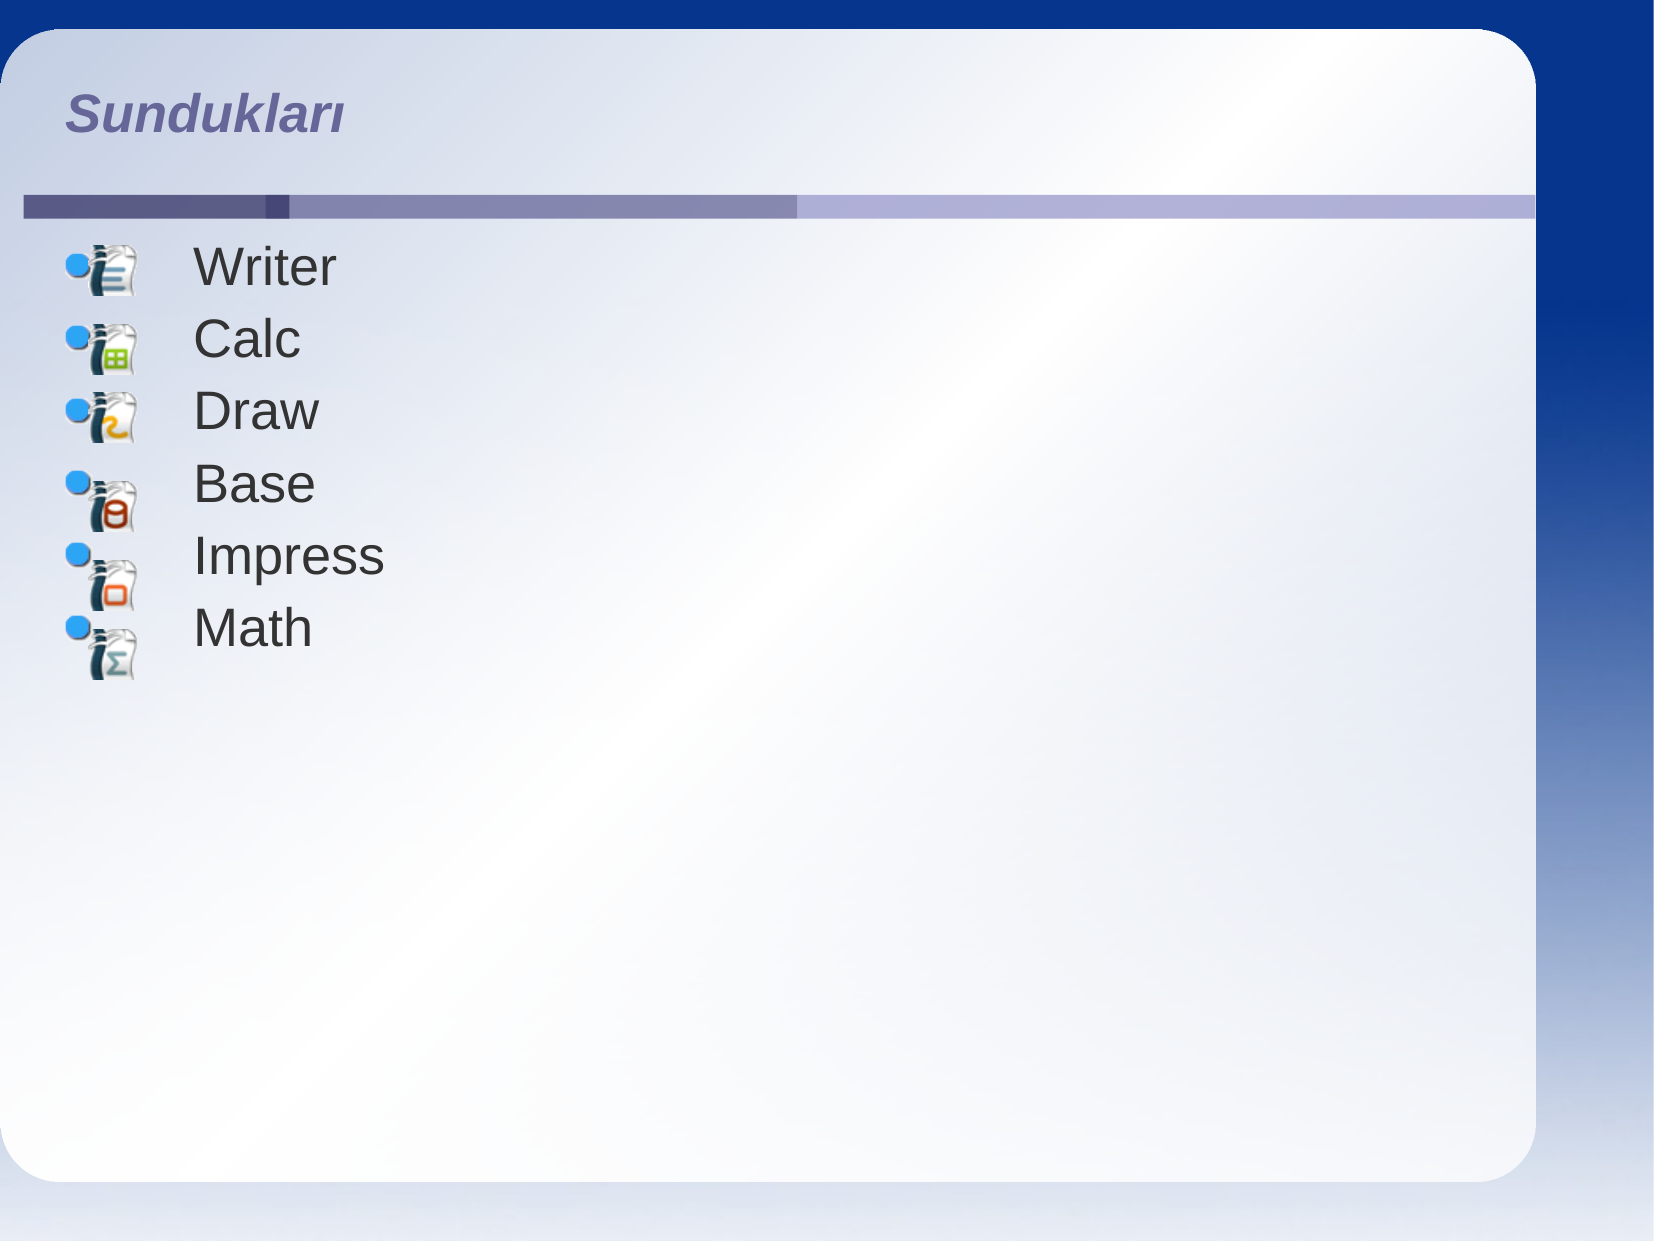

# Sundukları
 Writer
 Calc
 Draw
 Base
 Impress
 Math